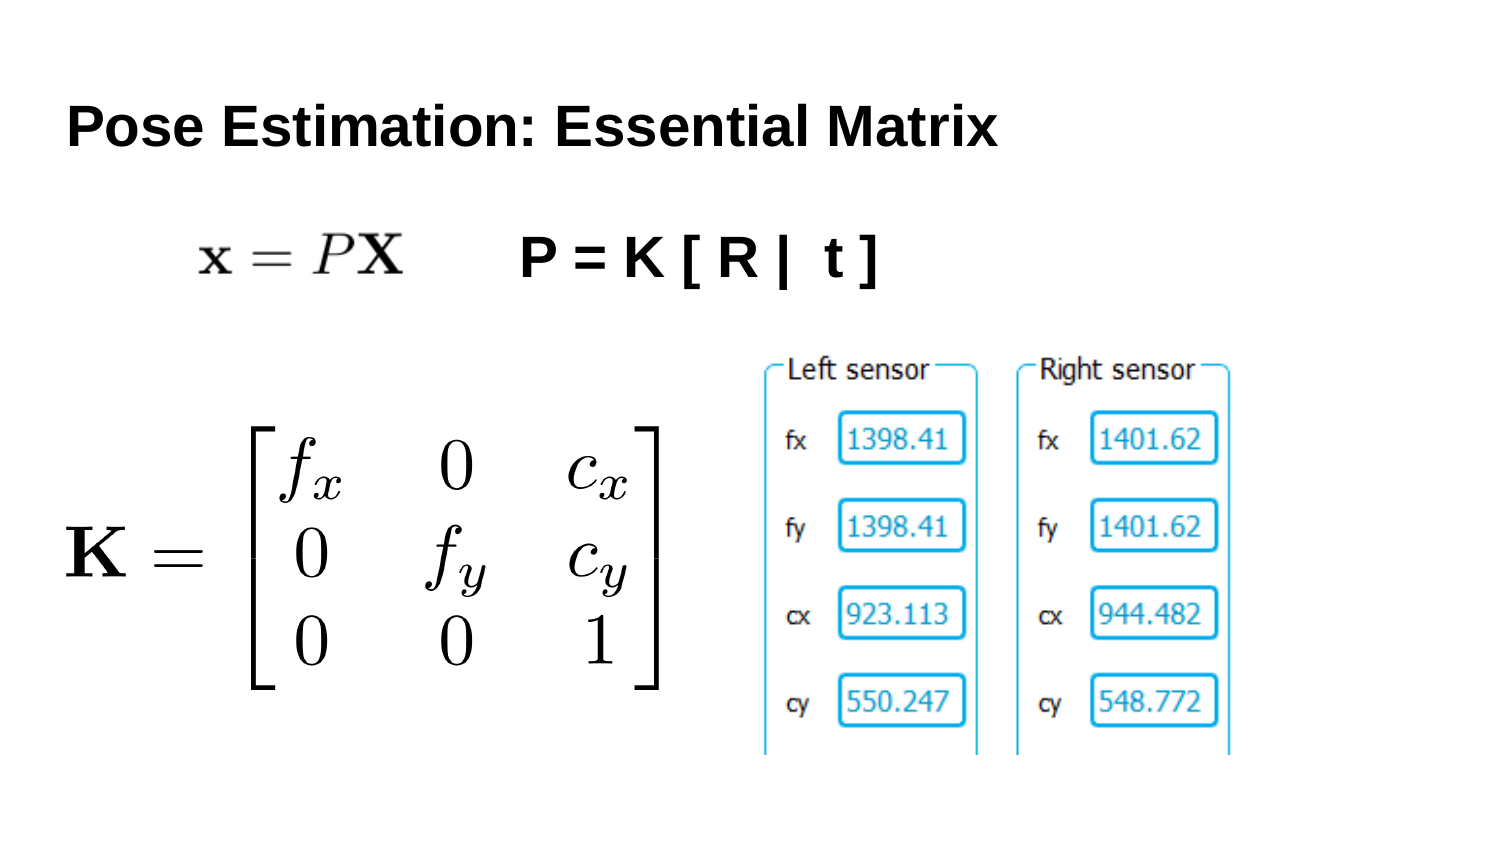

# Pose Estimation: Essential Matrix
P = K [ R | t ]